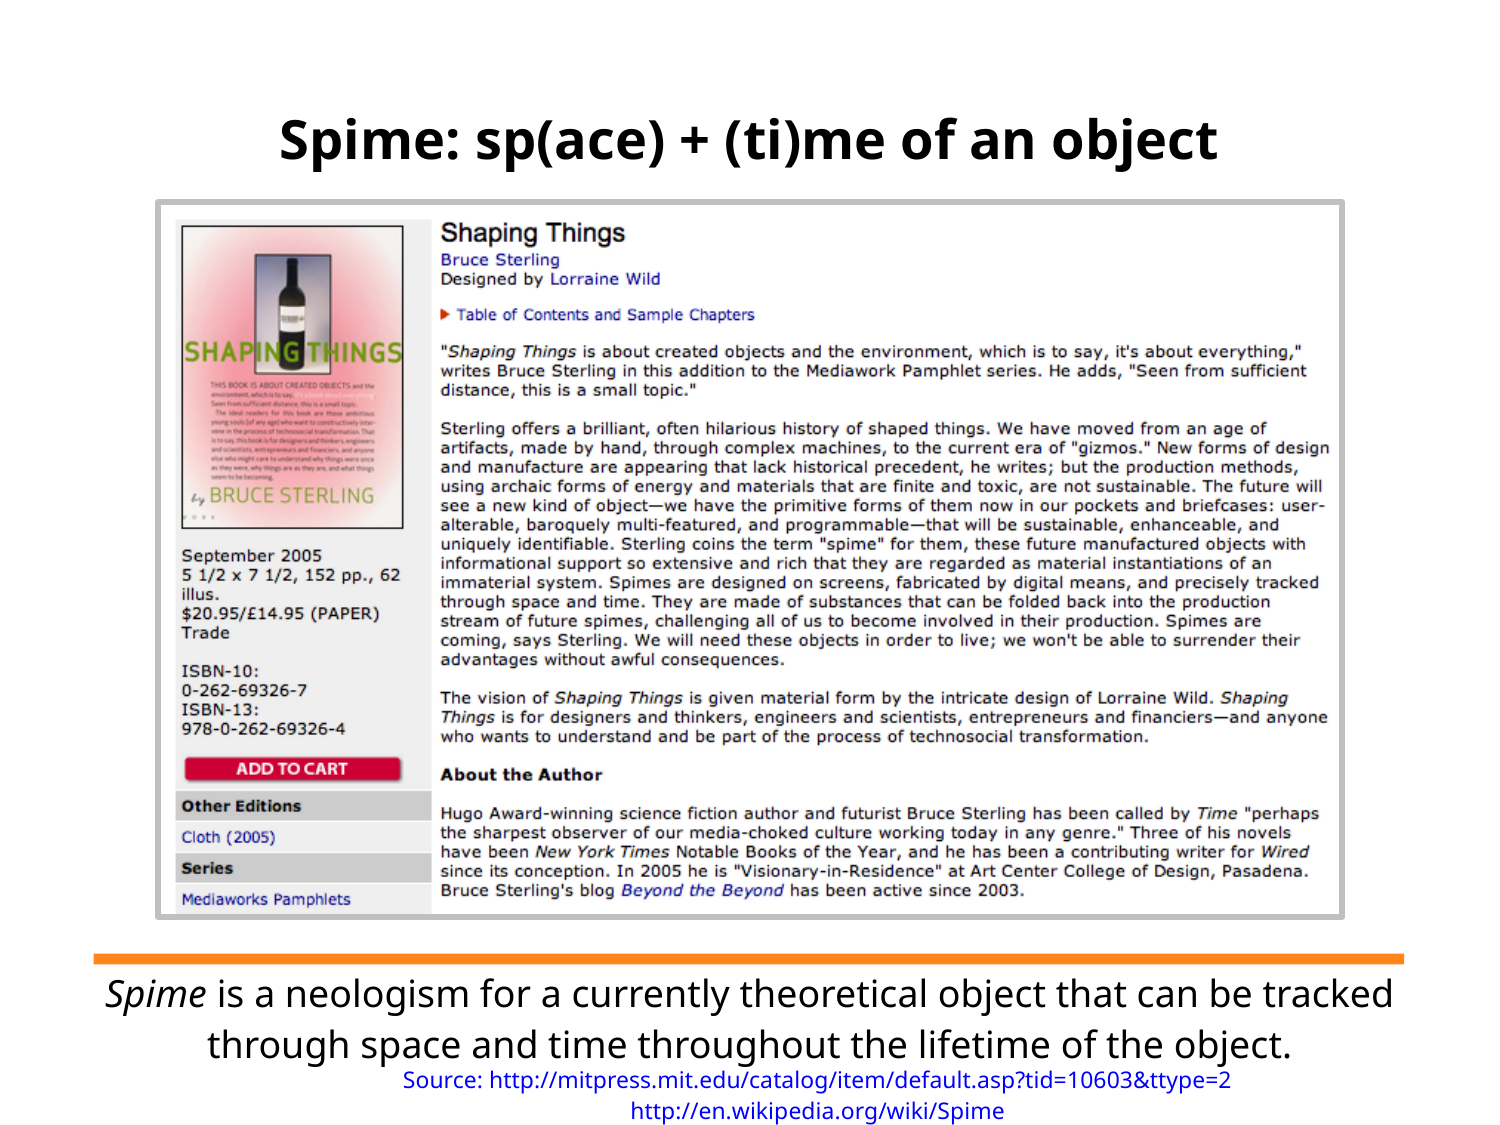

# Spime: sp(ace) + (ti)me of an object
Spime is a neologism for a currently theoretical object that can be tracked through space and time throughout the lifetime of the object.
Source: http://mitpress.mit.edu/catalog/item/default.asp?tid=10603&ttype=2
http://en.wikipedia.org/wiki/Spime